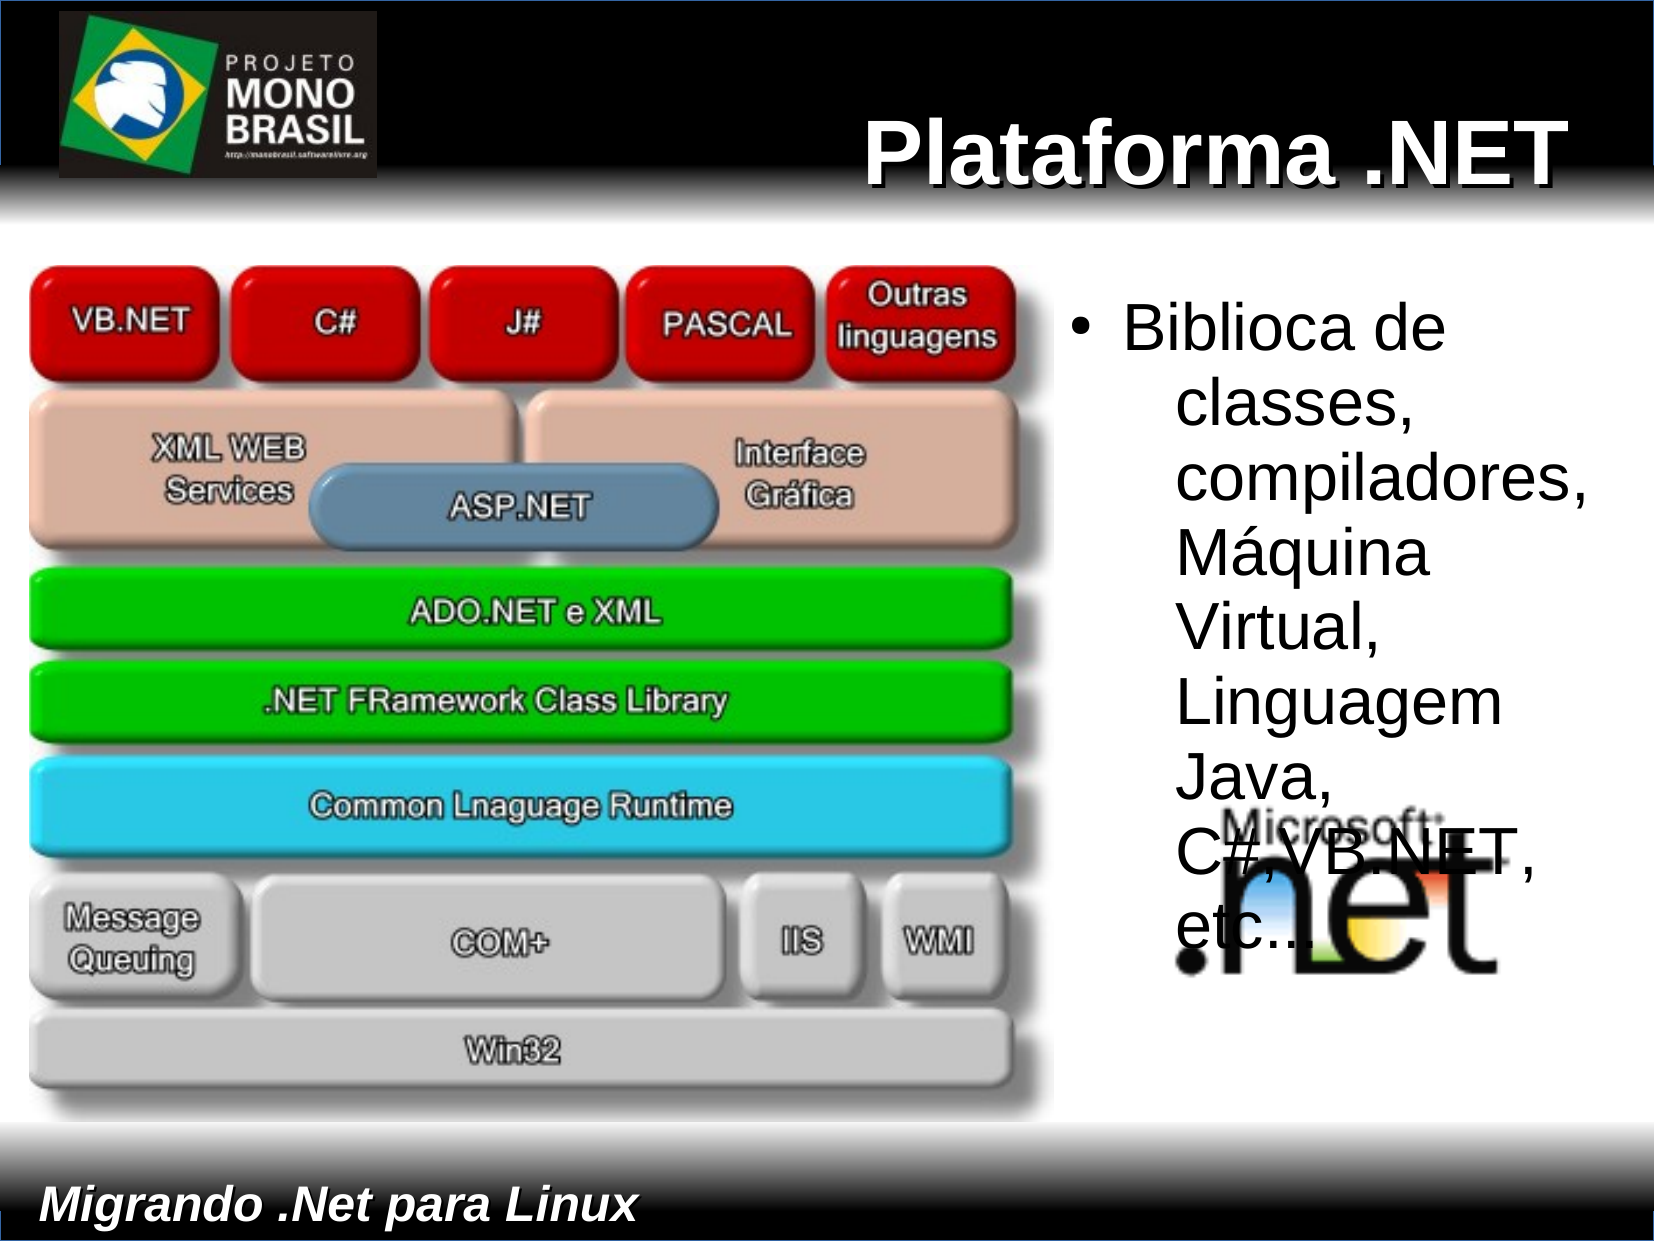

# Plataforma .NET
Biblioca de classes, compiladores, Máquina Virtual, Linguagem Java, C#,VB.NET, etc...
Migrando .Net para Linux